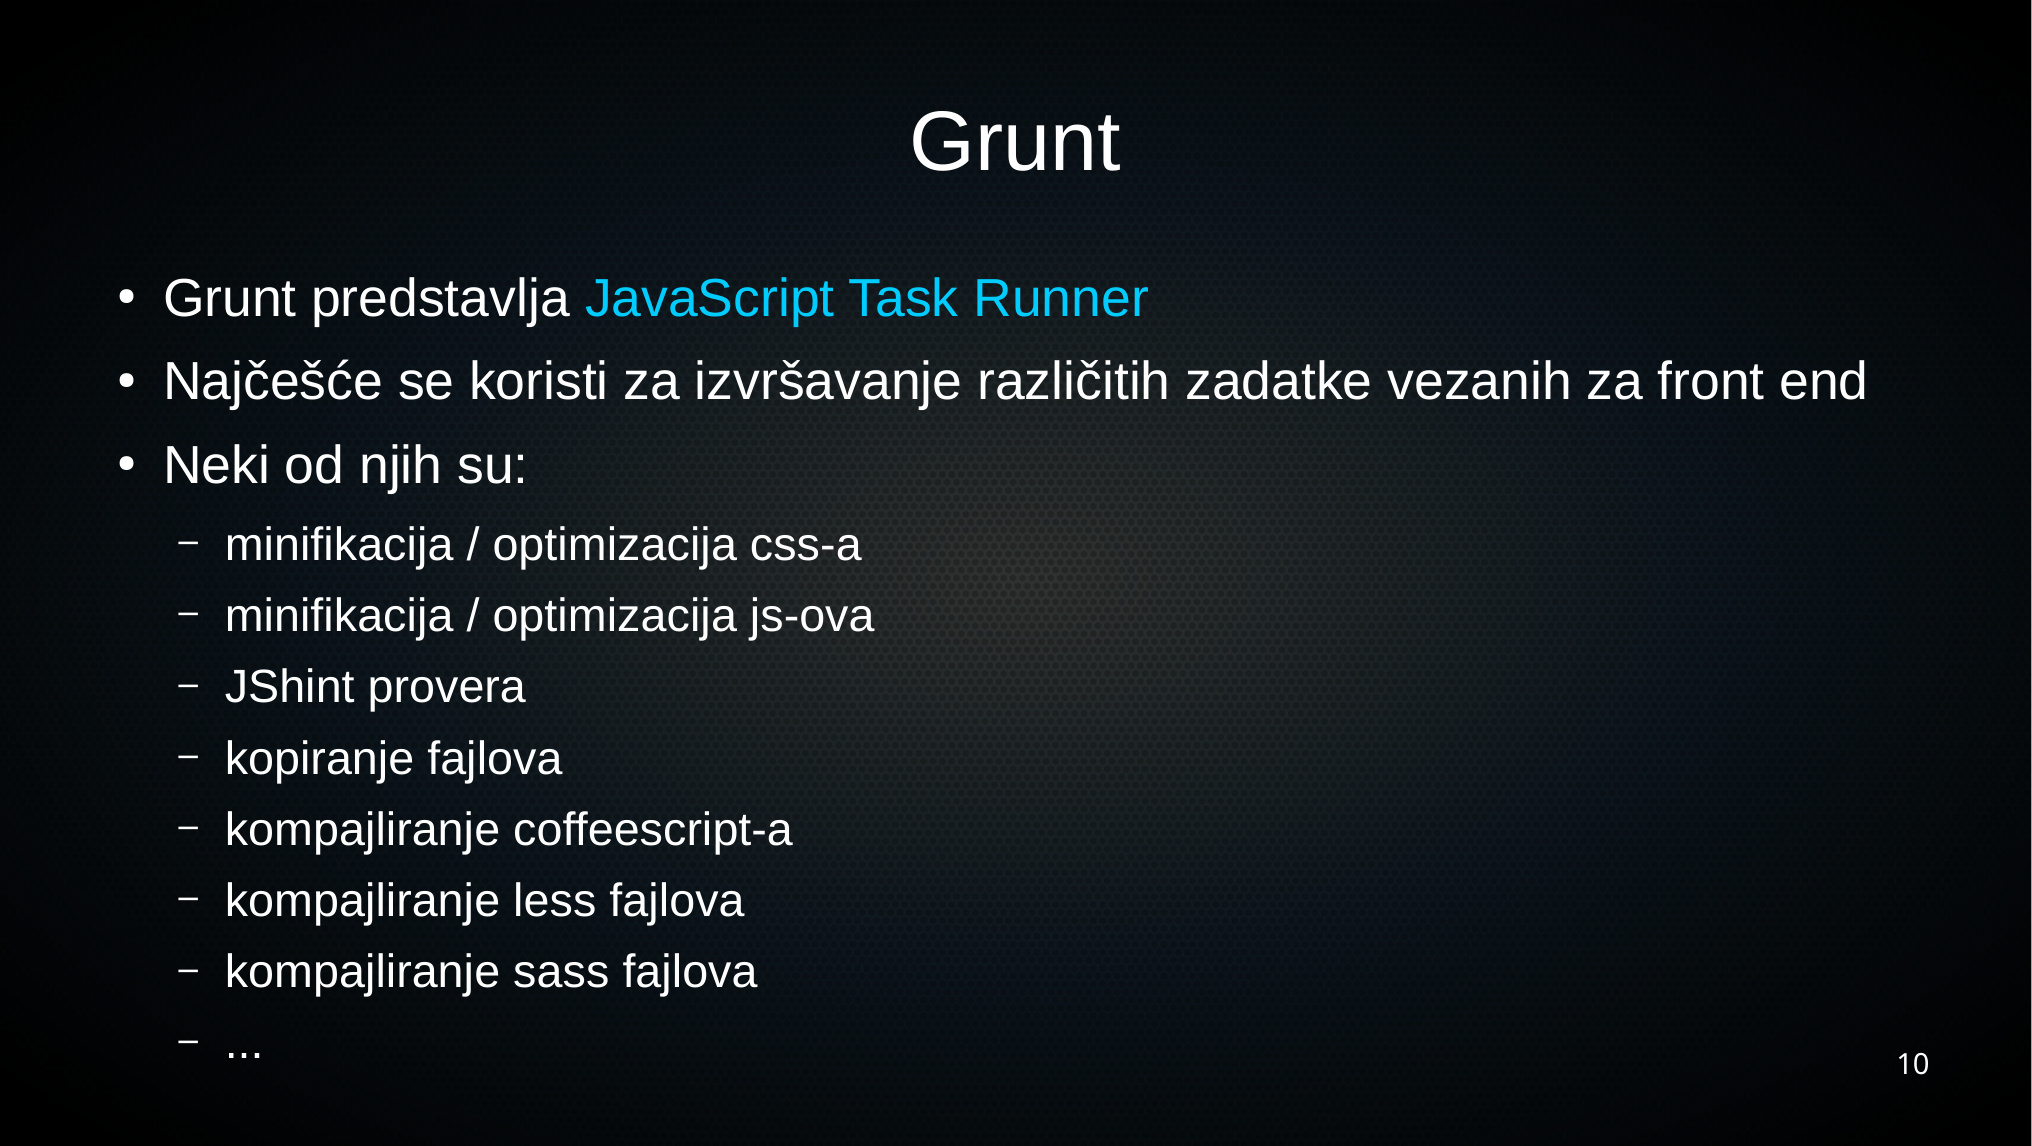

# Grunt
Grunt predstavlja JavaScript Task Runner
Najčešće se koristi za izvršavanje različitih zadatke vezanih za front end
Neki od njih su:
minifikacija / optimizacija css-a
minifikacija / optimizacija js-ova
JShint provera
kopiranje fajlova
kompajliranje coffeescript-a
kompajliranje less fajlova
kompajliranje sass fajlova
...
10